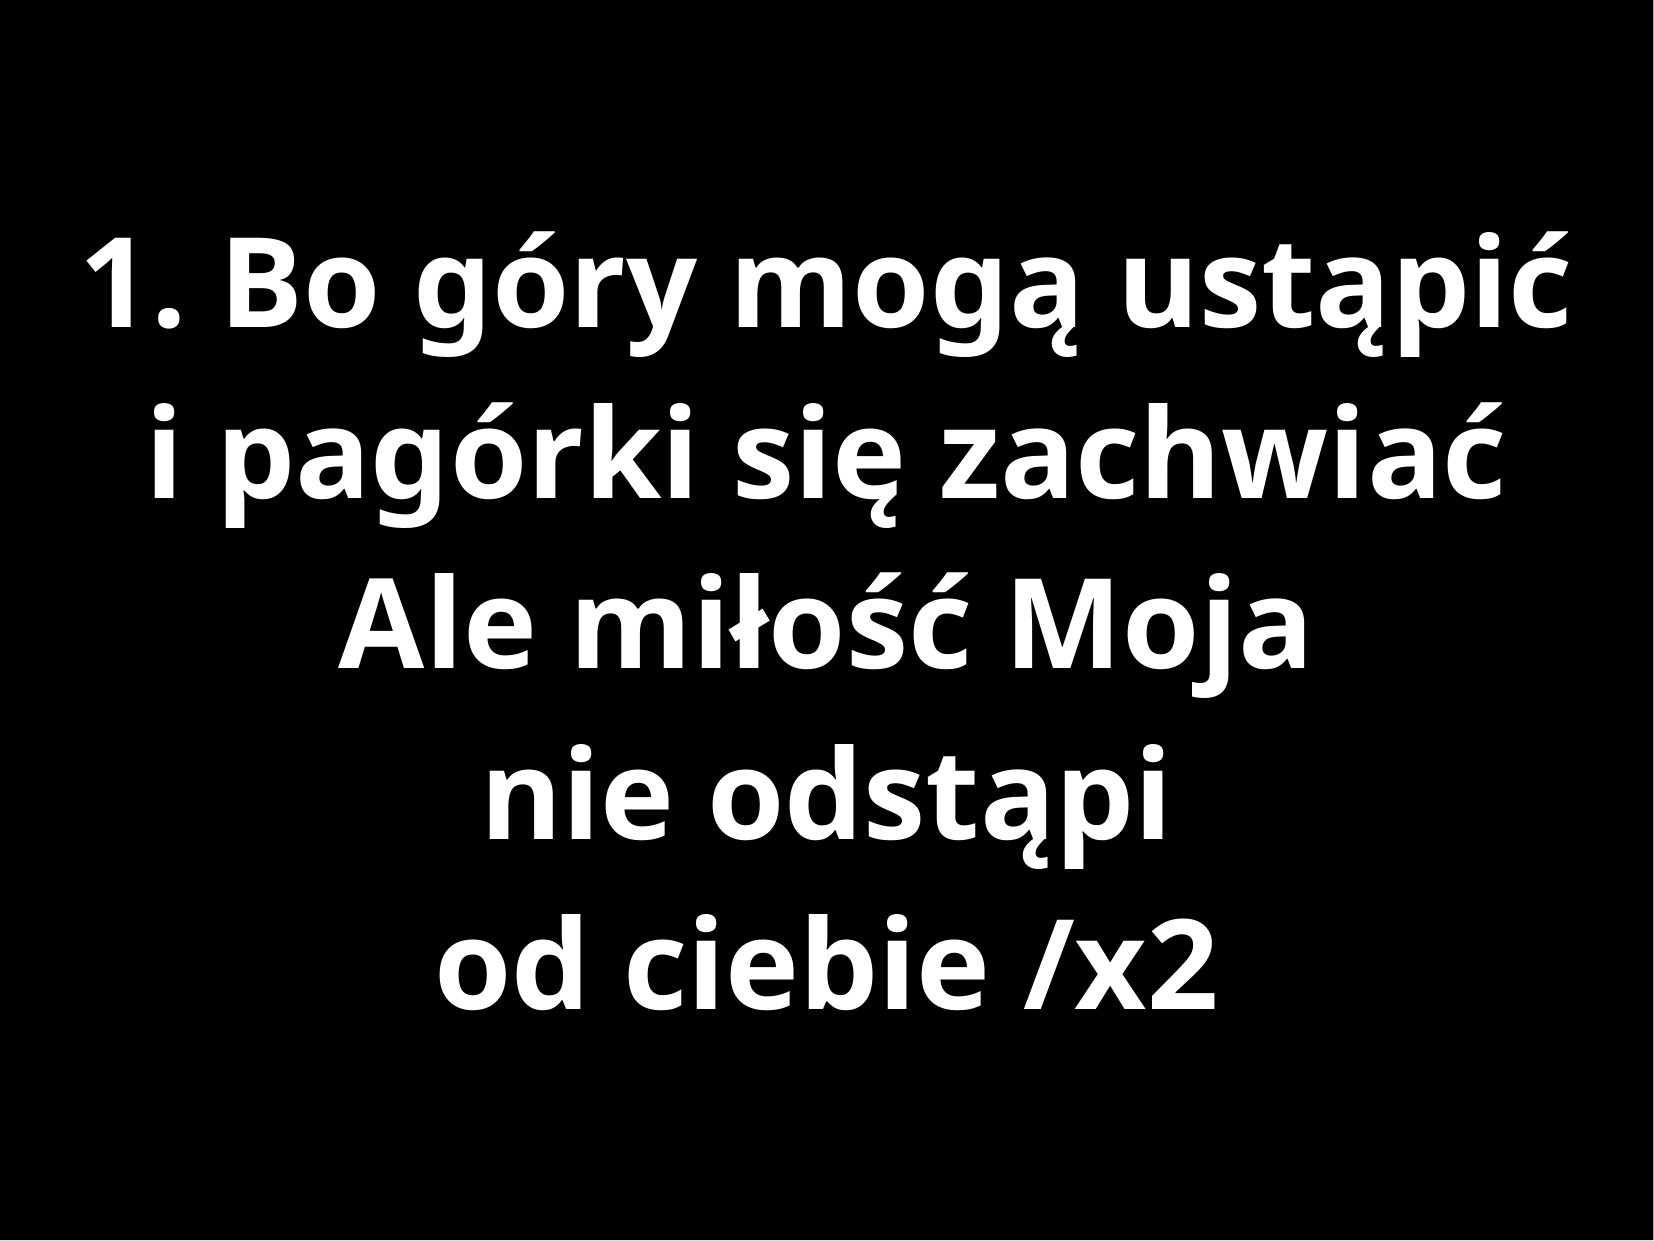

# 1. Bo góry mogą ustąpić i pagórki się zachwiać Ale miłość Moja nie odstąpi od ciebie /x2